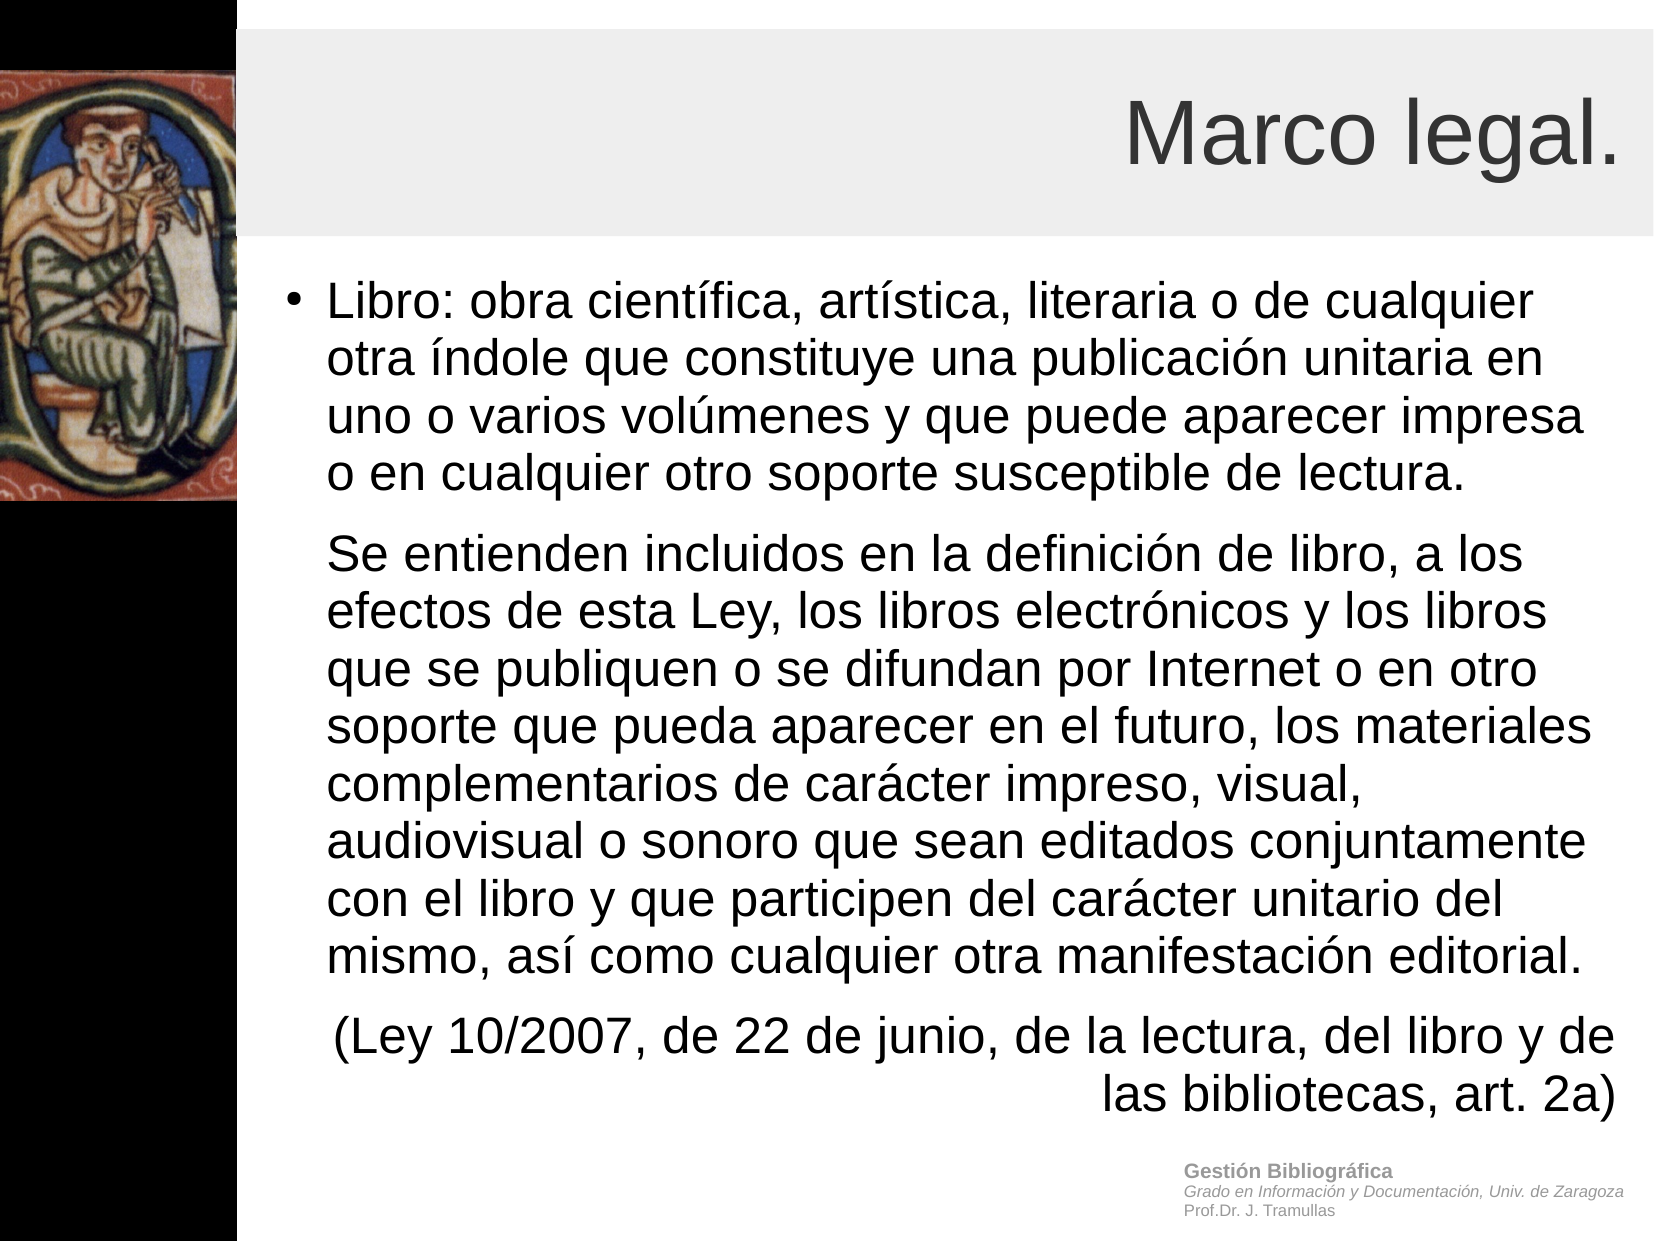

# Marco legal.
Libro: obra científica, artística, literaria o de cualquier otra índole que constituye una publicación unitaria en uno o varios volúmenes y que puede aparecer impresa o en cualquier otro soporte susceptible de lectura.
Se entienden incluidos en la definición de libro, a los efectos de esta Ley, los libros electrónicos y los libros que se publiquen o se difundan por Internet o en otro soporte que pueda aparecer en el futuro, los materiales complementarios de carácter impreso, visual, audiovisual o sonoro que sean editados conjuntamente con el libro y que participen del carácter unitario del mismo, así como cualquier otra manifestación editorial.
(Ley 10/2007, de 22 de junio, de la lectura, del libro y de las bibliotecas, art. 2a)